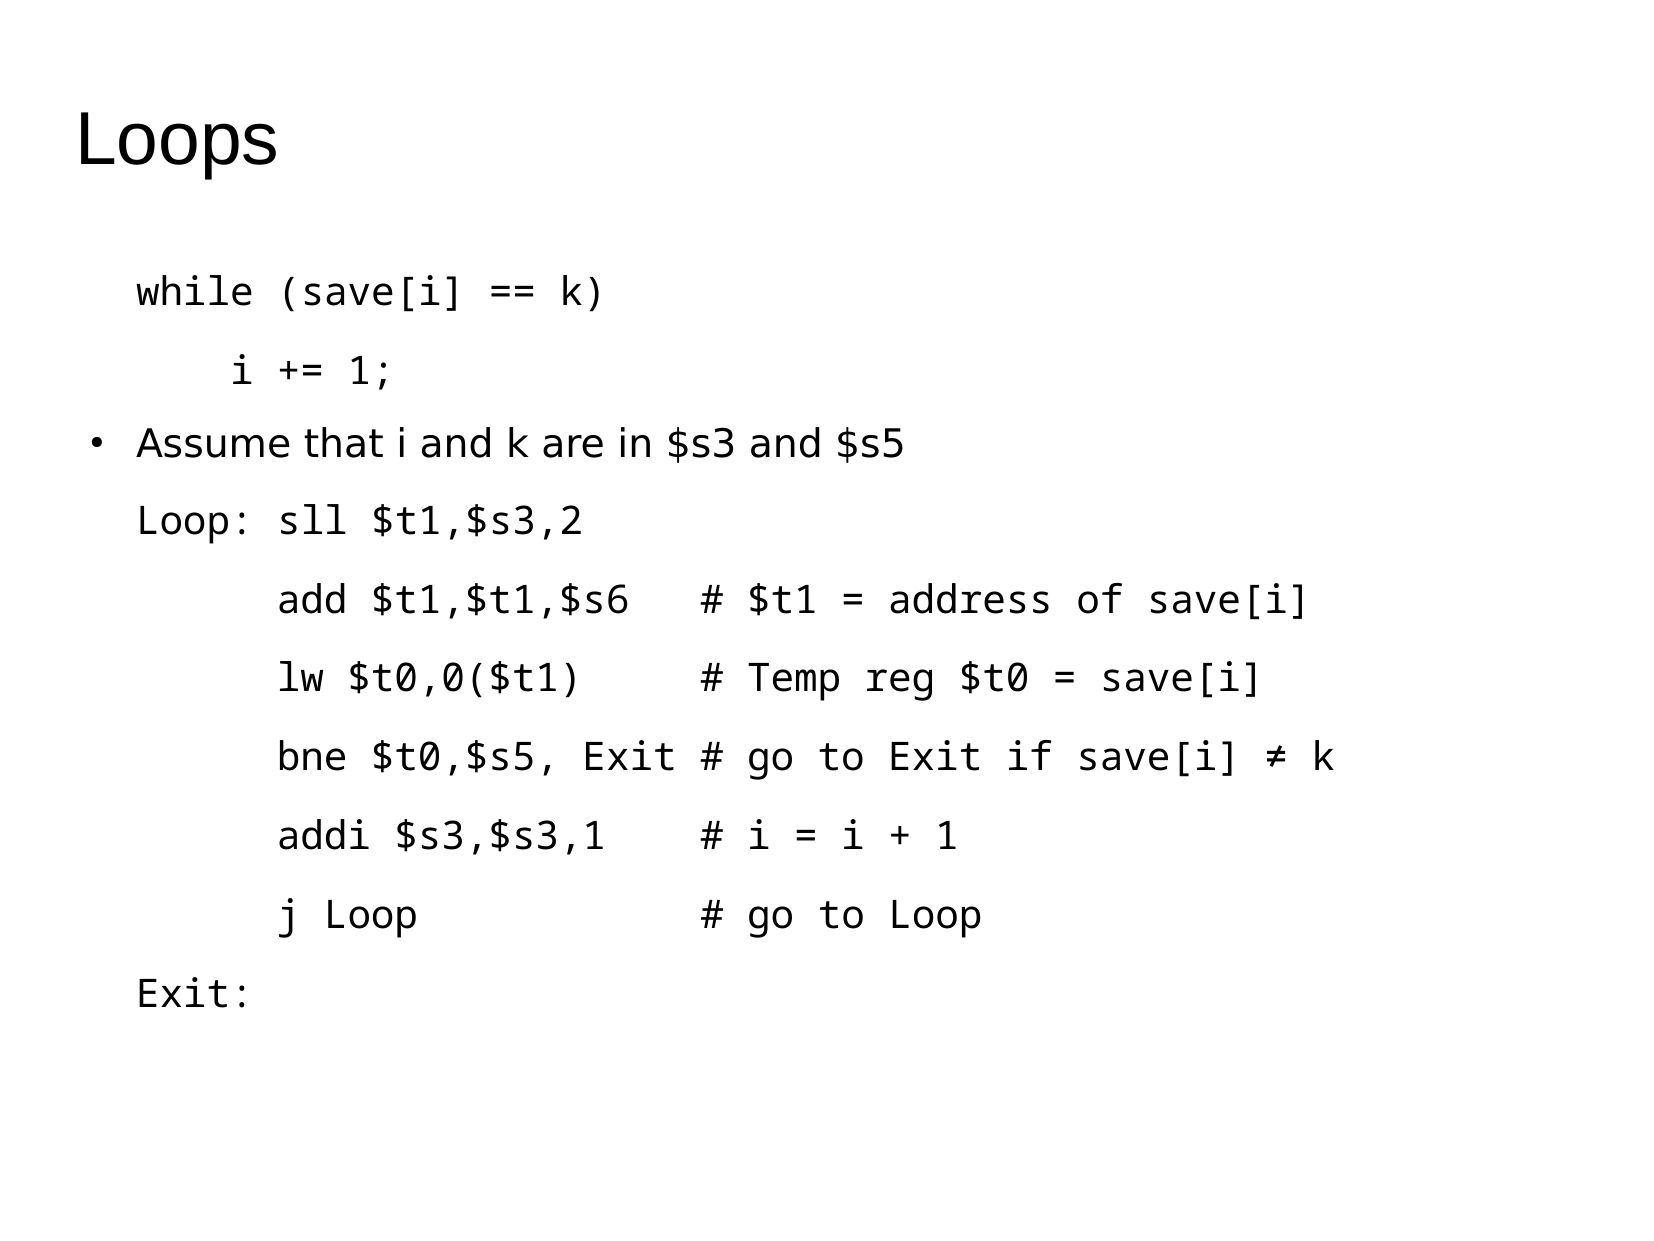

# Loops
while (save[i] == k)
 i += 1;
Assume that i and k are in $s3 and $s5
Loop: sll $t1,$s3,2
 add $t1,$t1,$s6 # $t1 = address of save[i]
 lw $t0,0($t1) # Temp reg $t0 = save[i]
 bne $t0,$s5, Exit # go to Exit if save[i] ≠ k
 addi $s3,$s3,1 # i = i + 1
 j Loop # go to Loop
Exit: